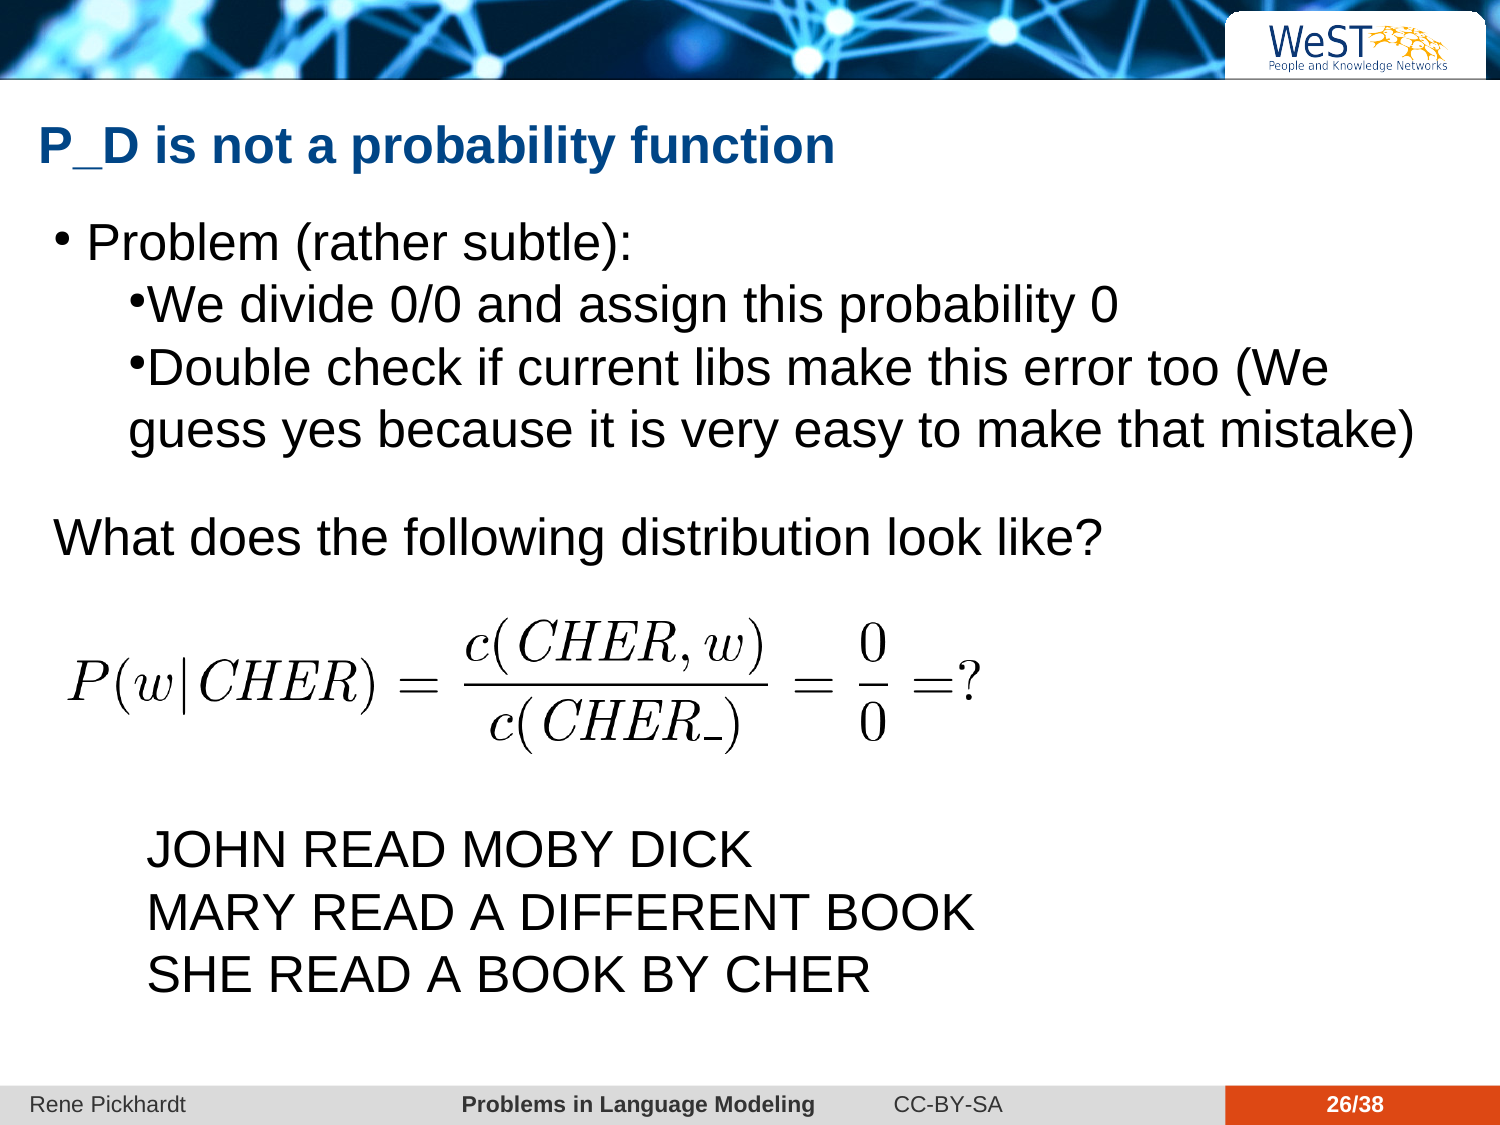

# P_D is not a probability function
 Problem (rather subtle):
We divide 0/0 and assign this probability 0
Double check if current libs make this error too (We guess yes because it is very easy to make that mistake)
What does the following distribution look like?
JOHN READ MOBY DICK
MARY READ A DIFFERENT BOOK
SHE READ A BOOK BY CHER